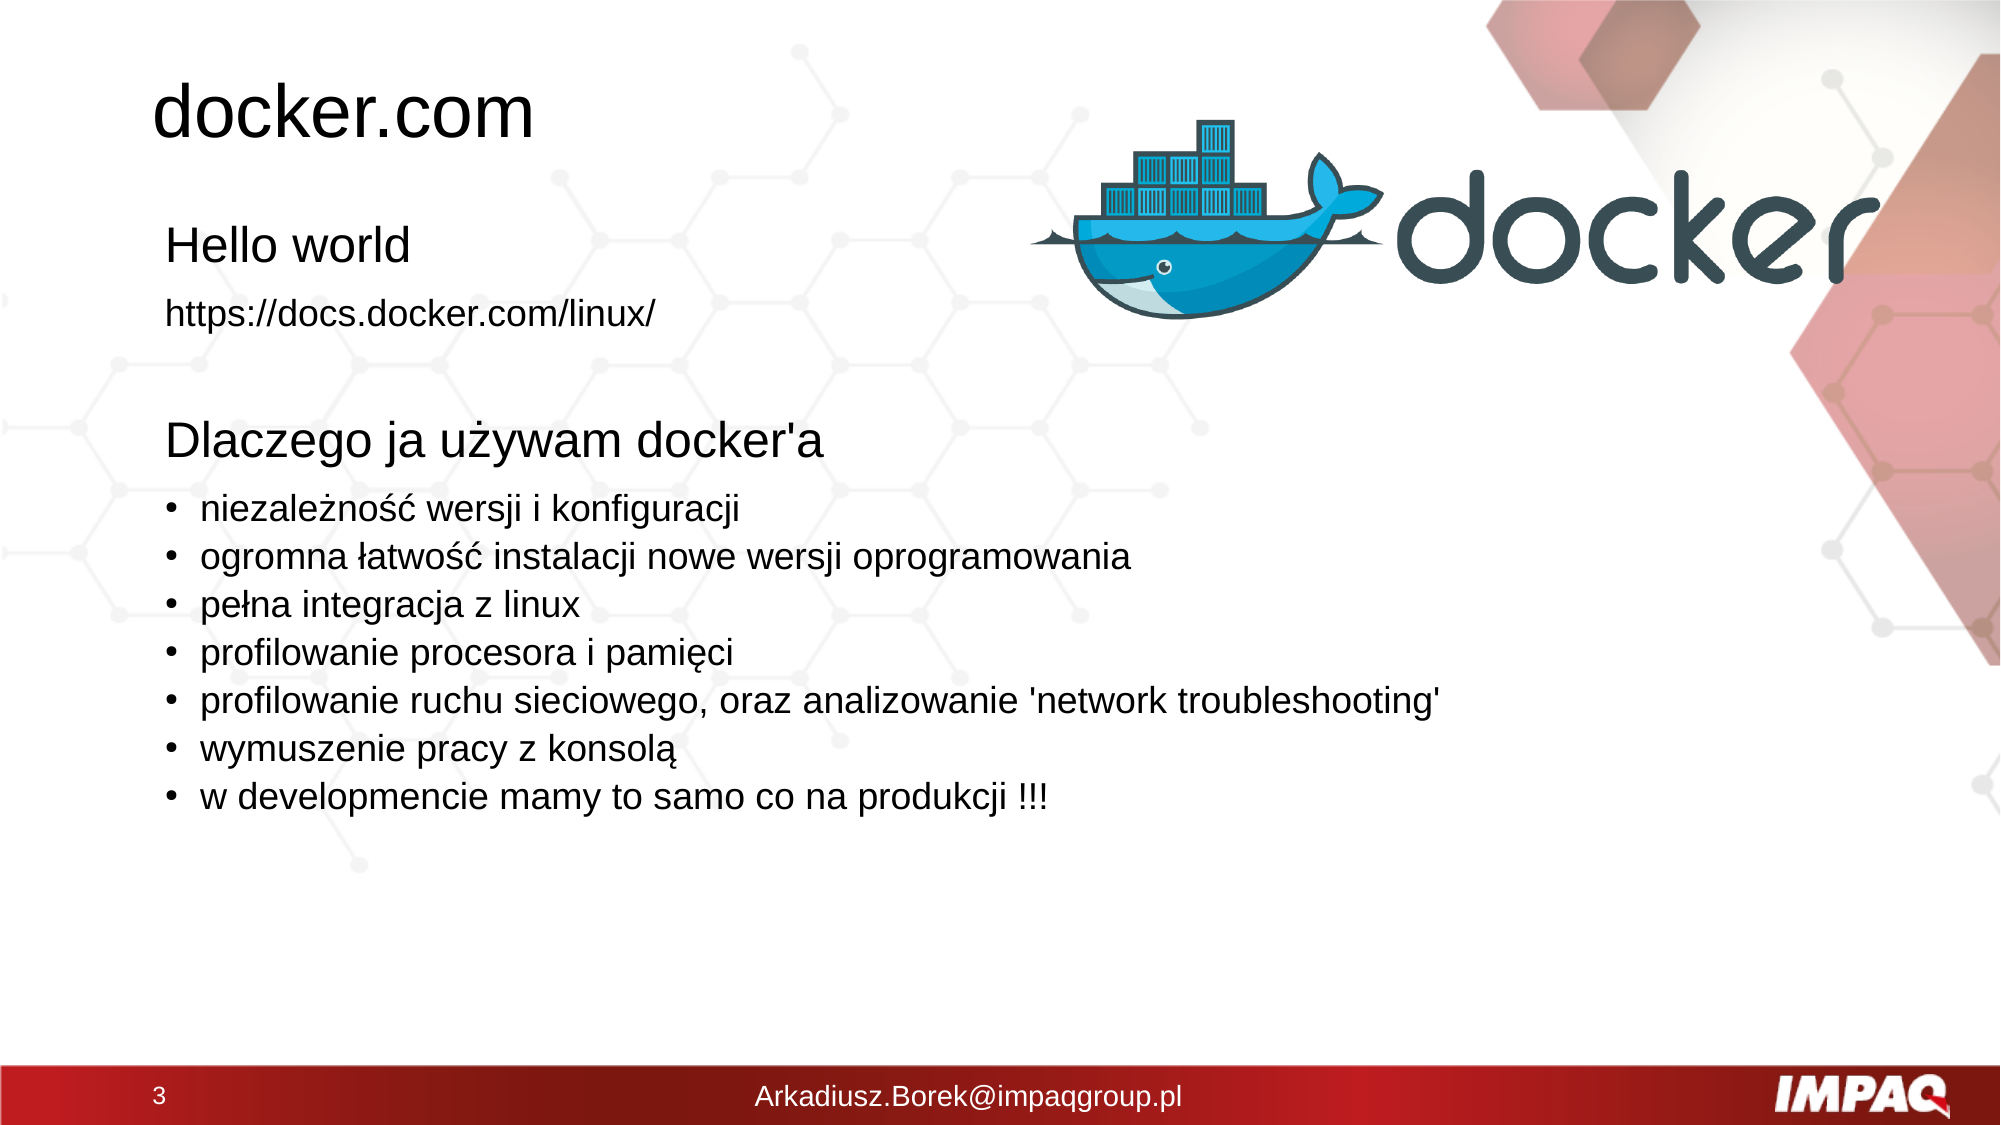

docker.com
Hello world
https://docs.docker.com/linux/
Dlaczego ja używam docker'a
niezależność wersji i konfiguracji
ogromna łatwość instalacji nowe wersji oprogramowania
pełna integracja z linux
profilowanie procesora i pamięci
profilowanie ruchu sieciowego, oraz analizowanie 'network troubleshooting'
wymuszenie pracy z konsolą
w developmencie mamy to samo co na produkcji !!!
Arkadiusz.Borek@impaqgroup.pl